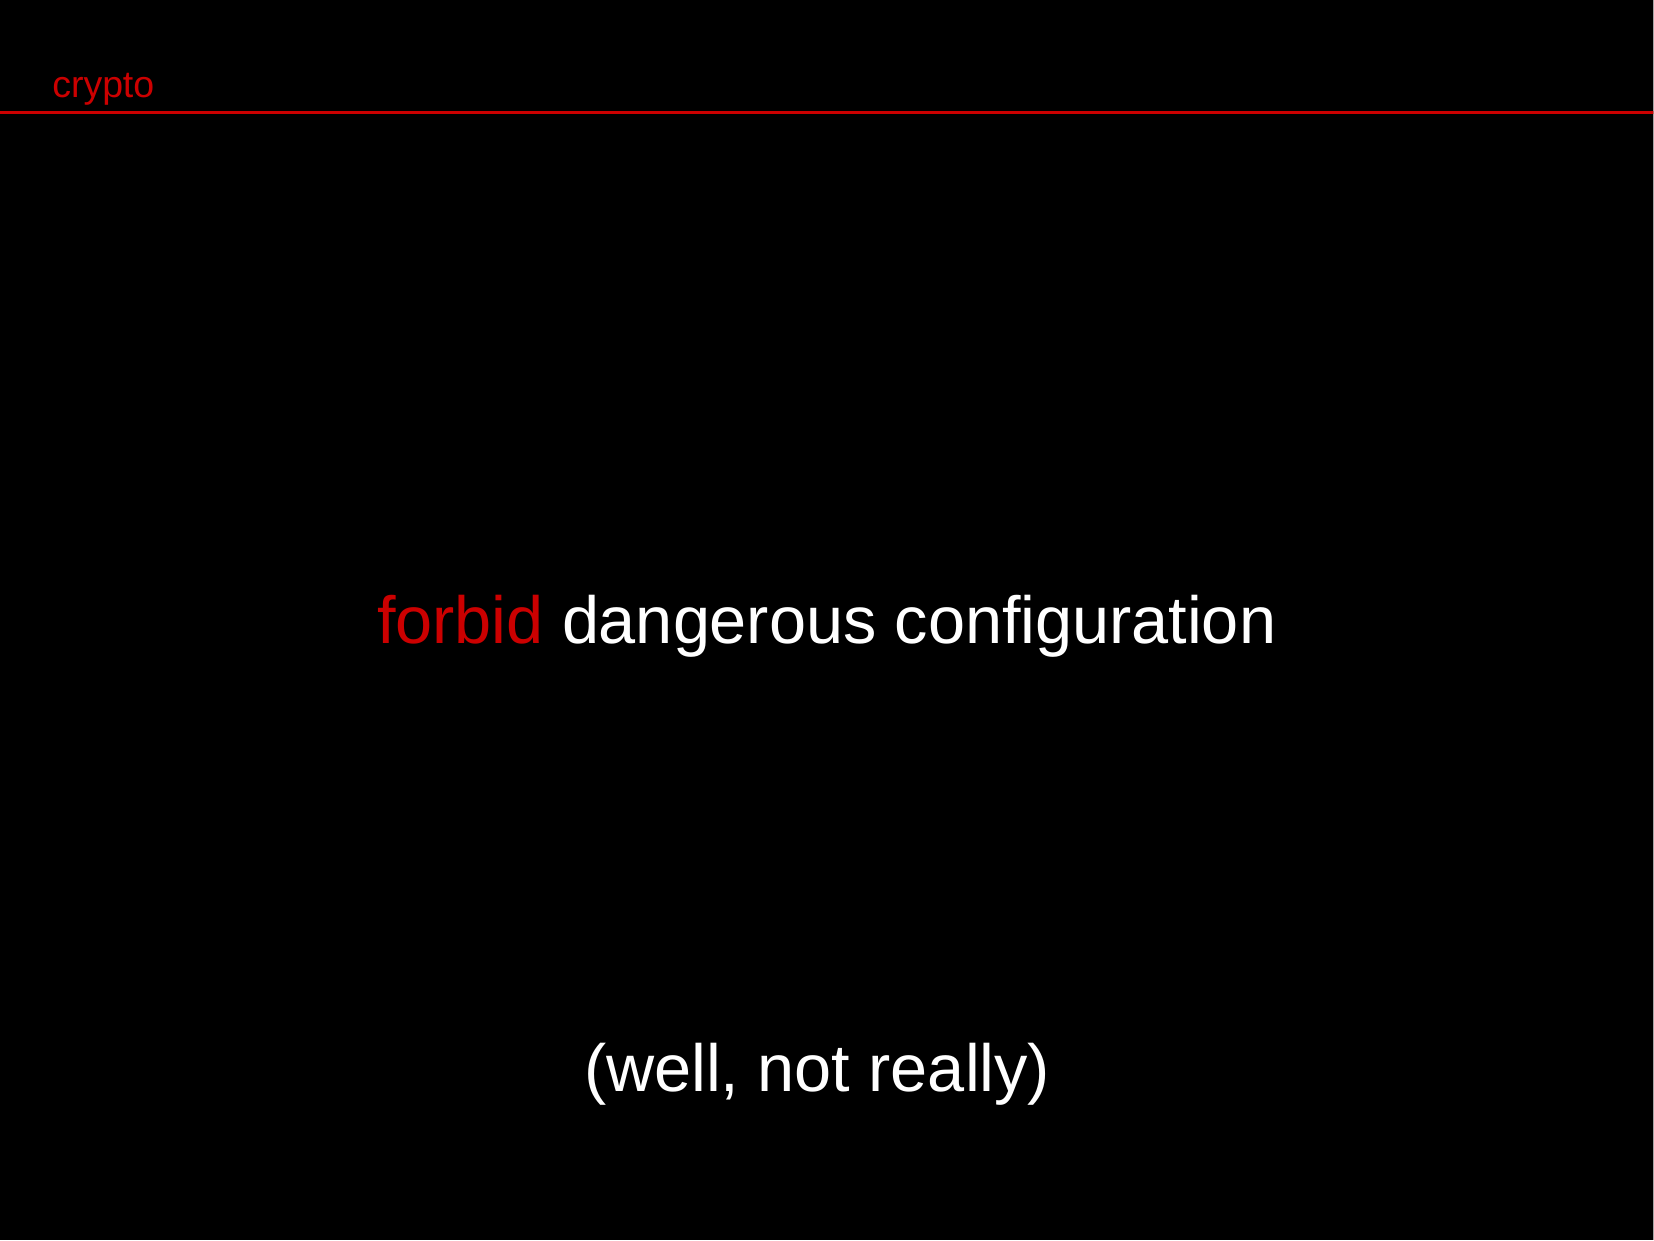

# forbid dangerous configuration
(well, not really)
crypto